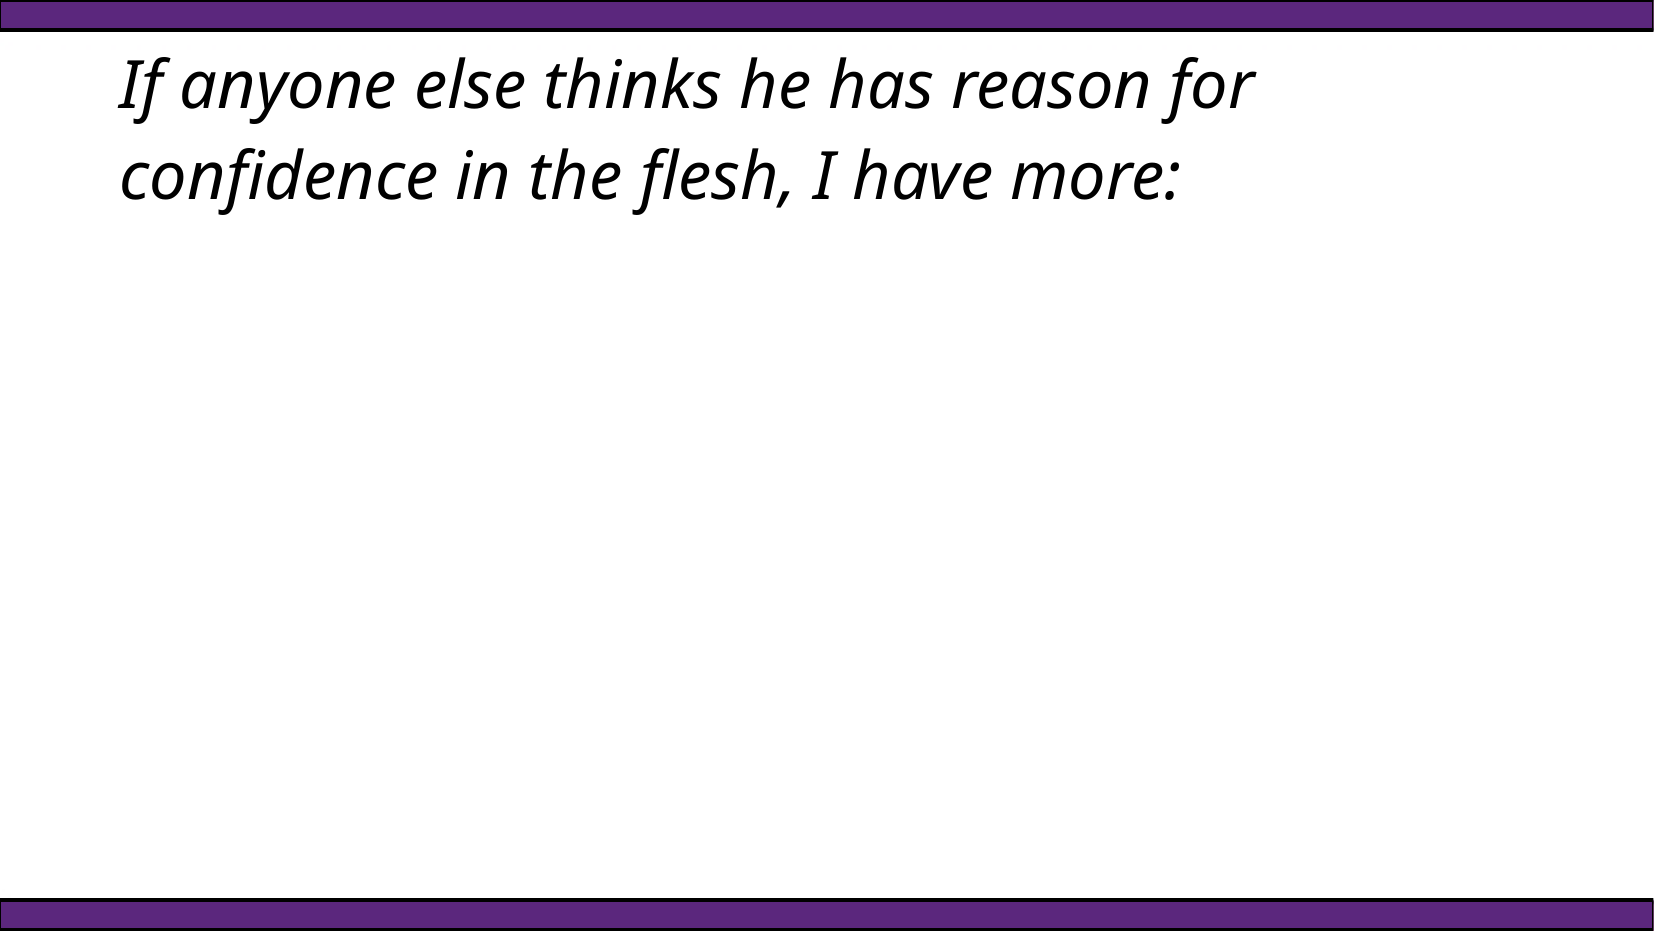

If anyone else thinks he has reason for confidence in the flesh, I have more: